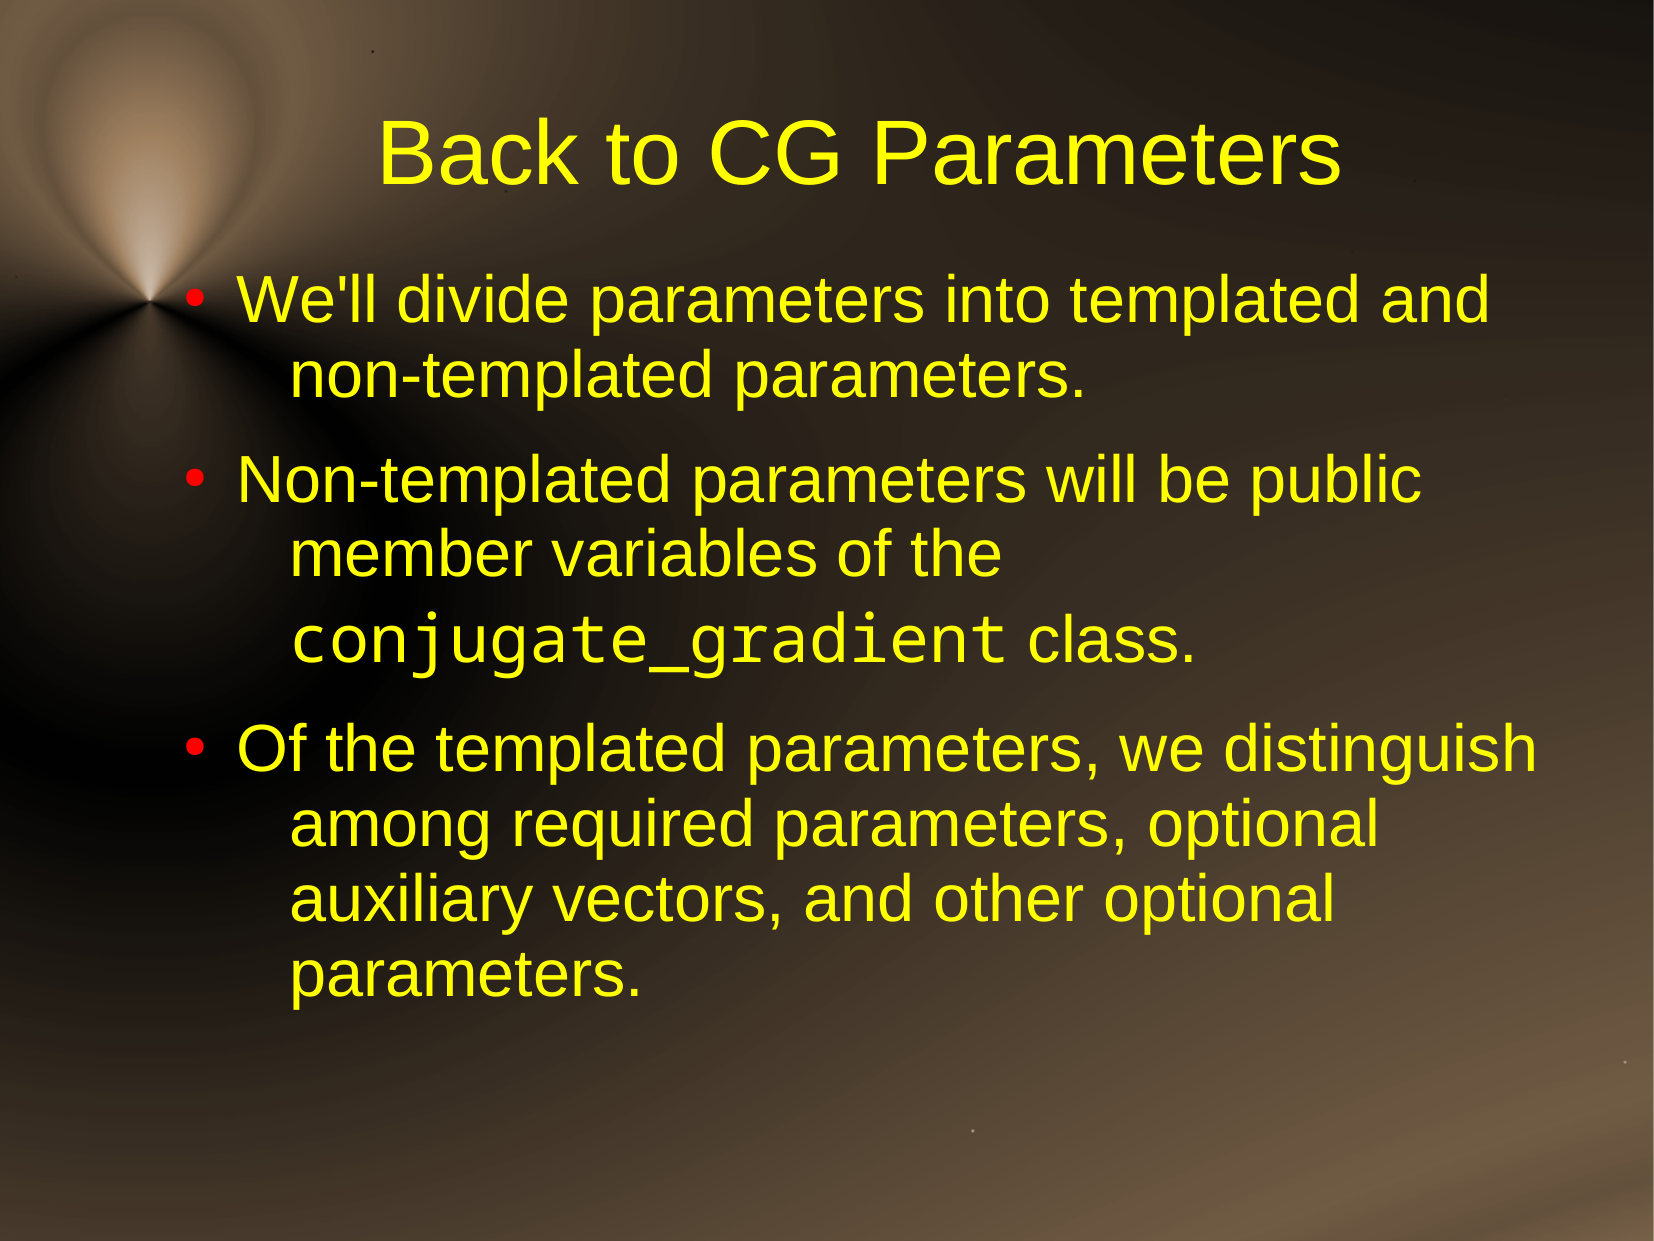

# Back to CG Parameters
We'll divide parameters into templated and non-templated parameters.
Non-templated parameters will be public member variables of the conjugate_gradient class.
Of the templated parameters, we distinguish among required parameters, optional auxiliary vectors, and other optional parameters.